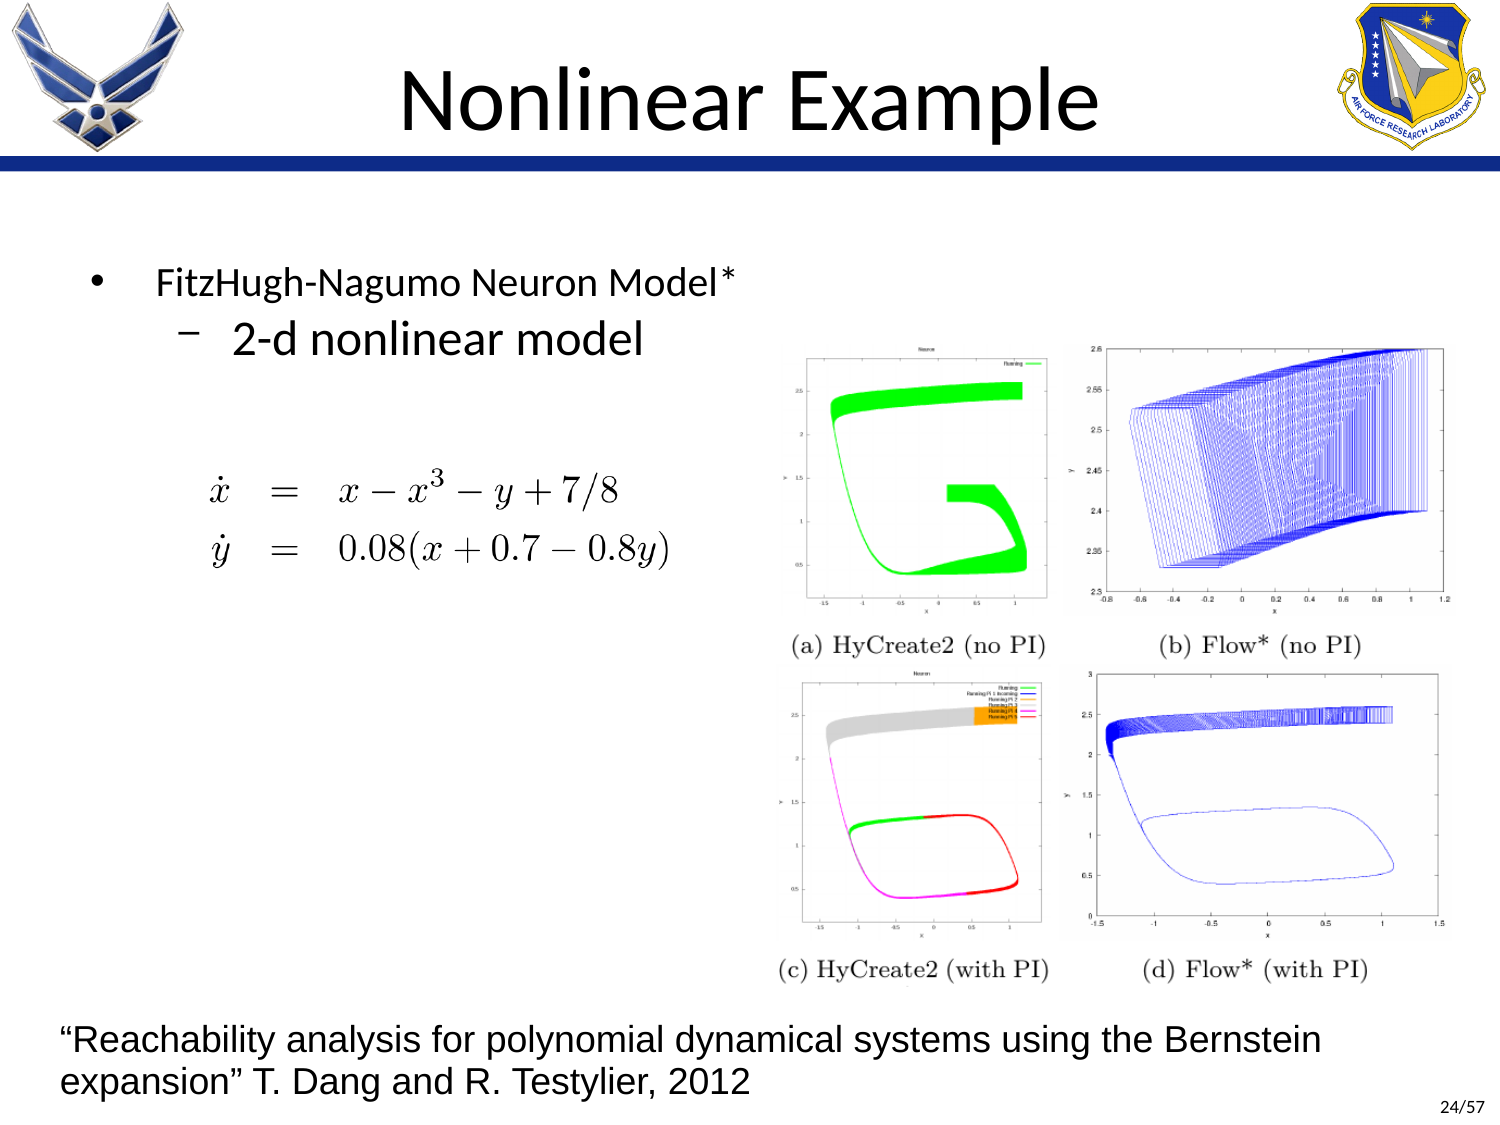

# Nonlinear Example
 FitzHugh-Nagumo Neuron Model*
2-d nonlinear model
“Reachability analysis for polynomial dynamical systems using the Bernstein expansion” T. Dang and R. Testylier, 2012